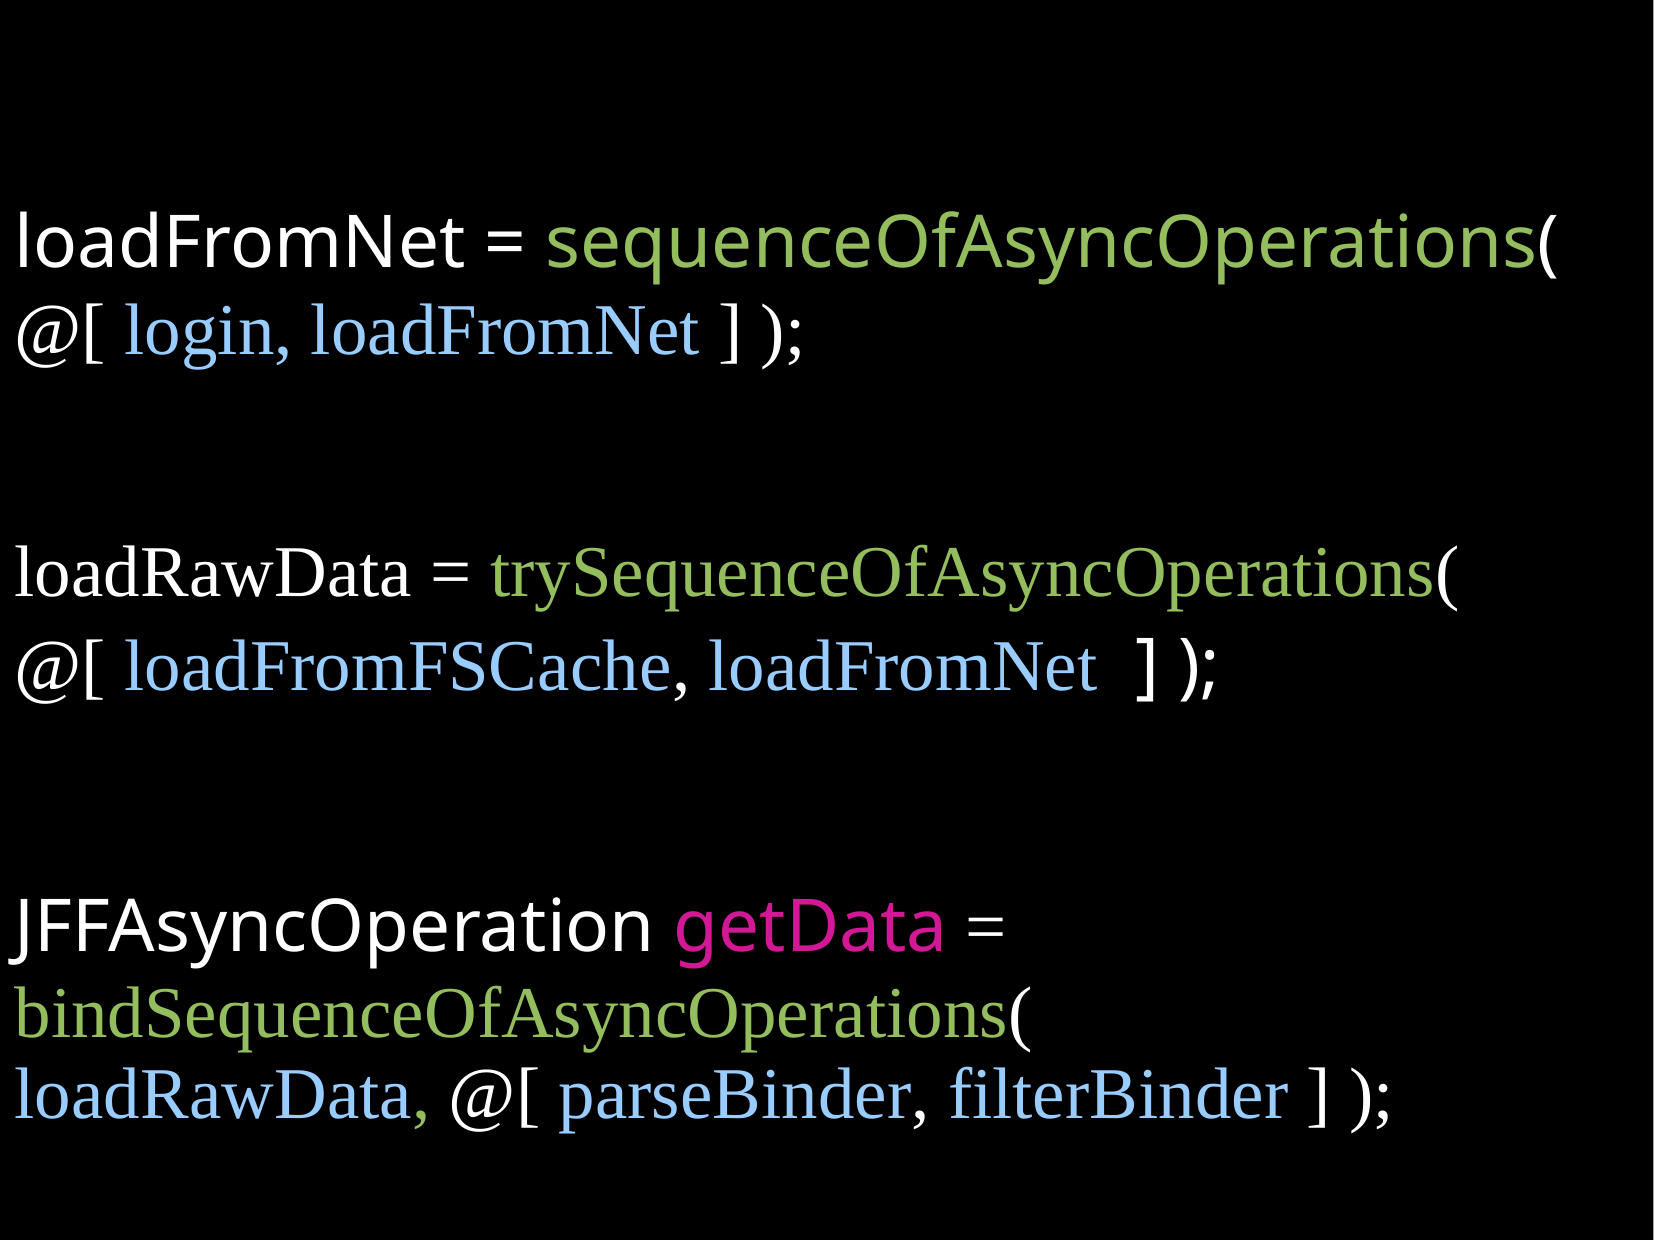

loadFromNet = sequenceOfAsyncOperations(
@[ login, loadFromNet ] );
loadRawData = trySequenceOfAsyncOperations(
@[ loadFromFSCache, loadFromNet ] );
JFFAsyncOperation getData = bindSequenceOfAsyncOperations(
loadRawData, @[ parseBinder, filterBinder ] );